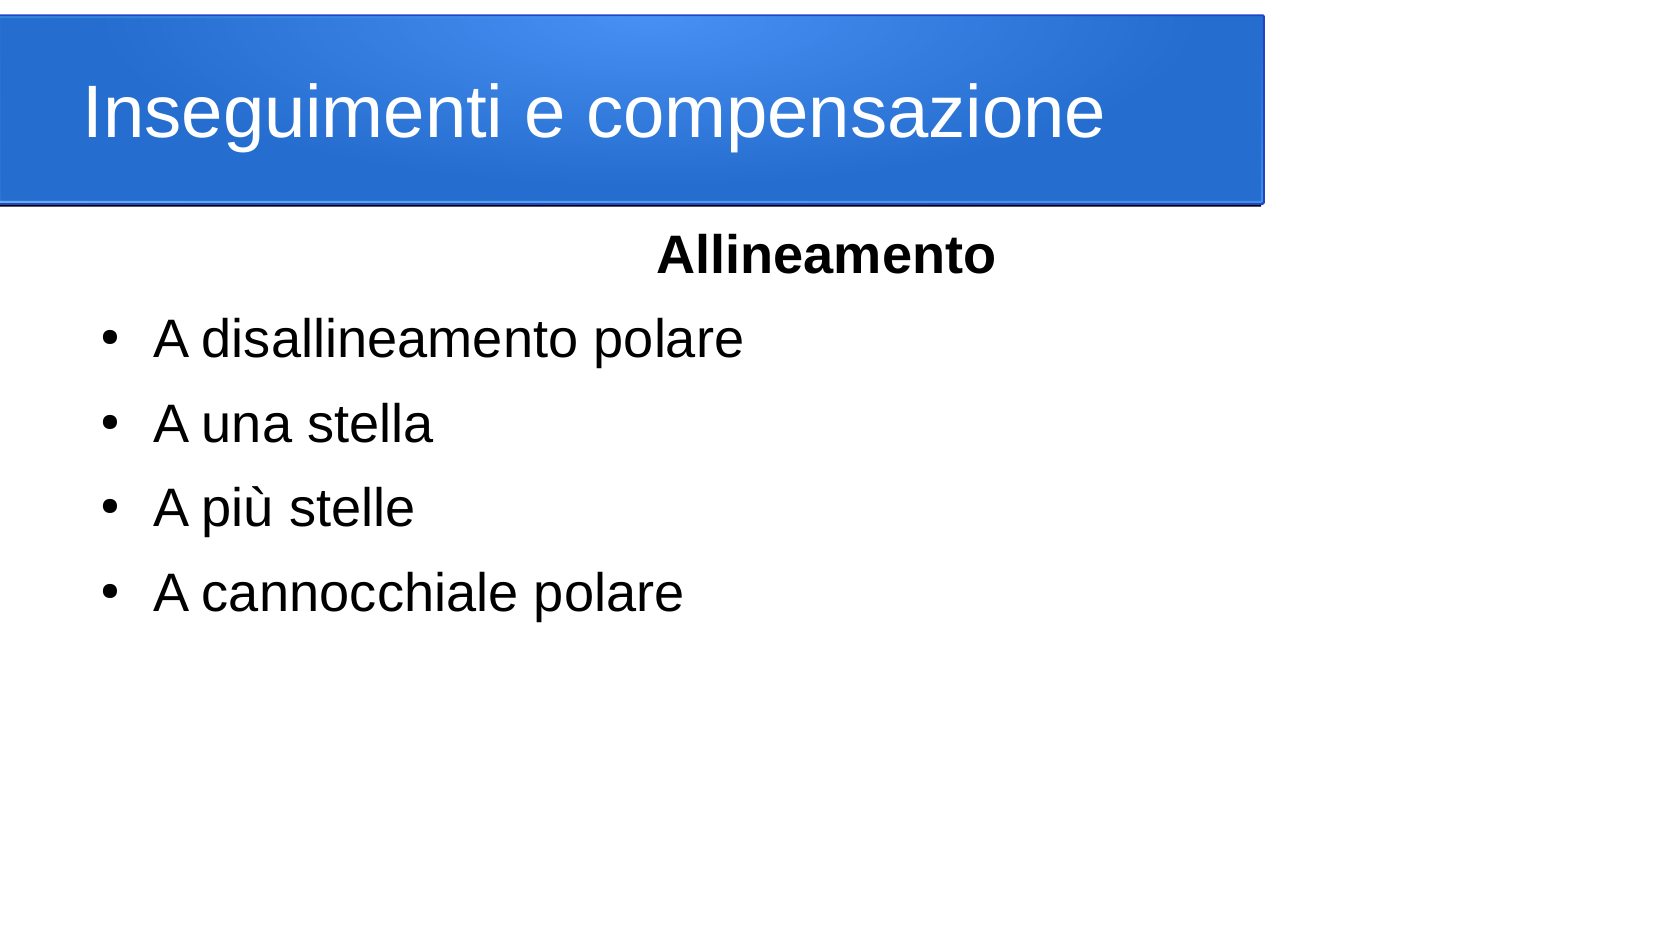

# Inseguimenti e compensazione
Allineamento
A disallineamento polare
A una stella
A più stelle
A cannocchiale polare